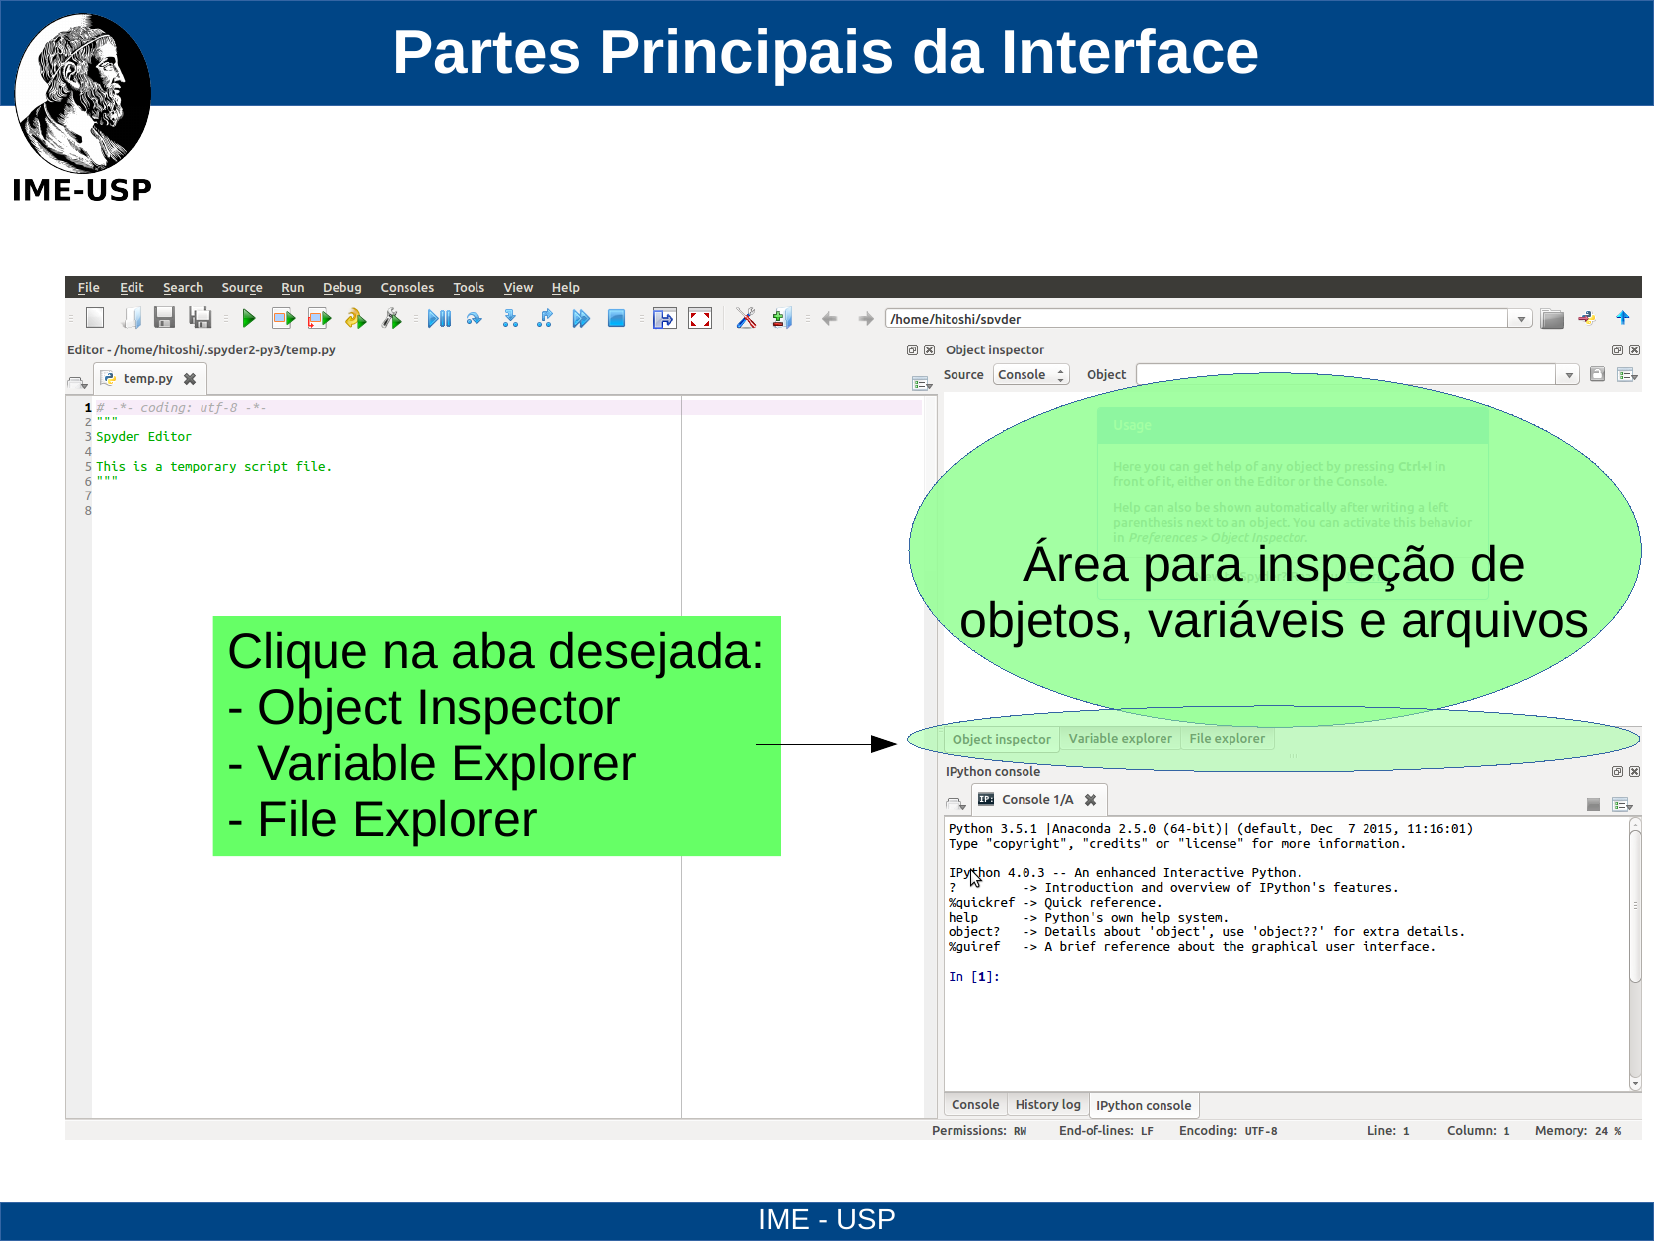

# Partes Principais da Interface
Área para inspeção de
objetos, variáveis e arquivos
Clique na aba desejada:
- Object Inspector
- Variable Explorer
- File Explorer